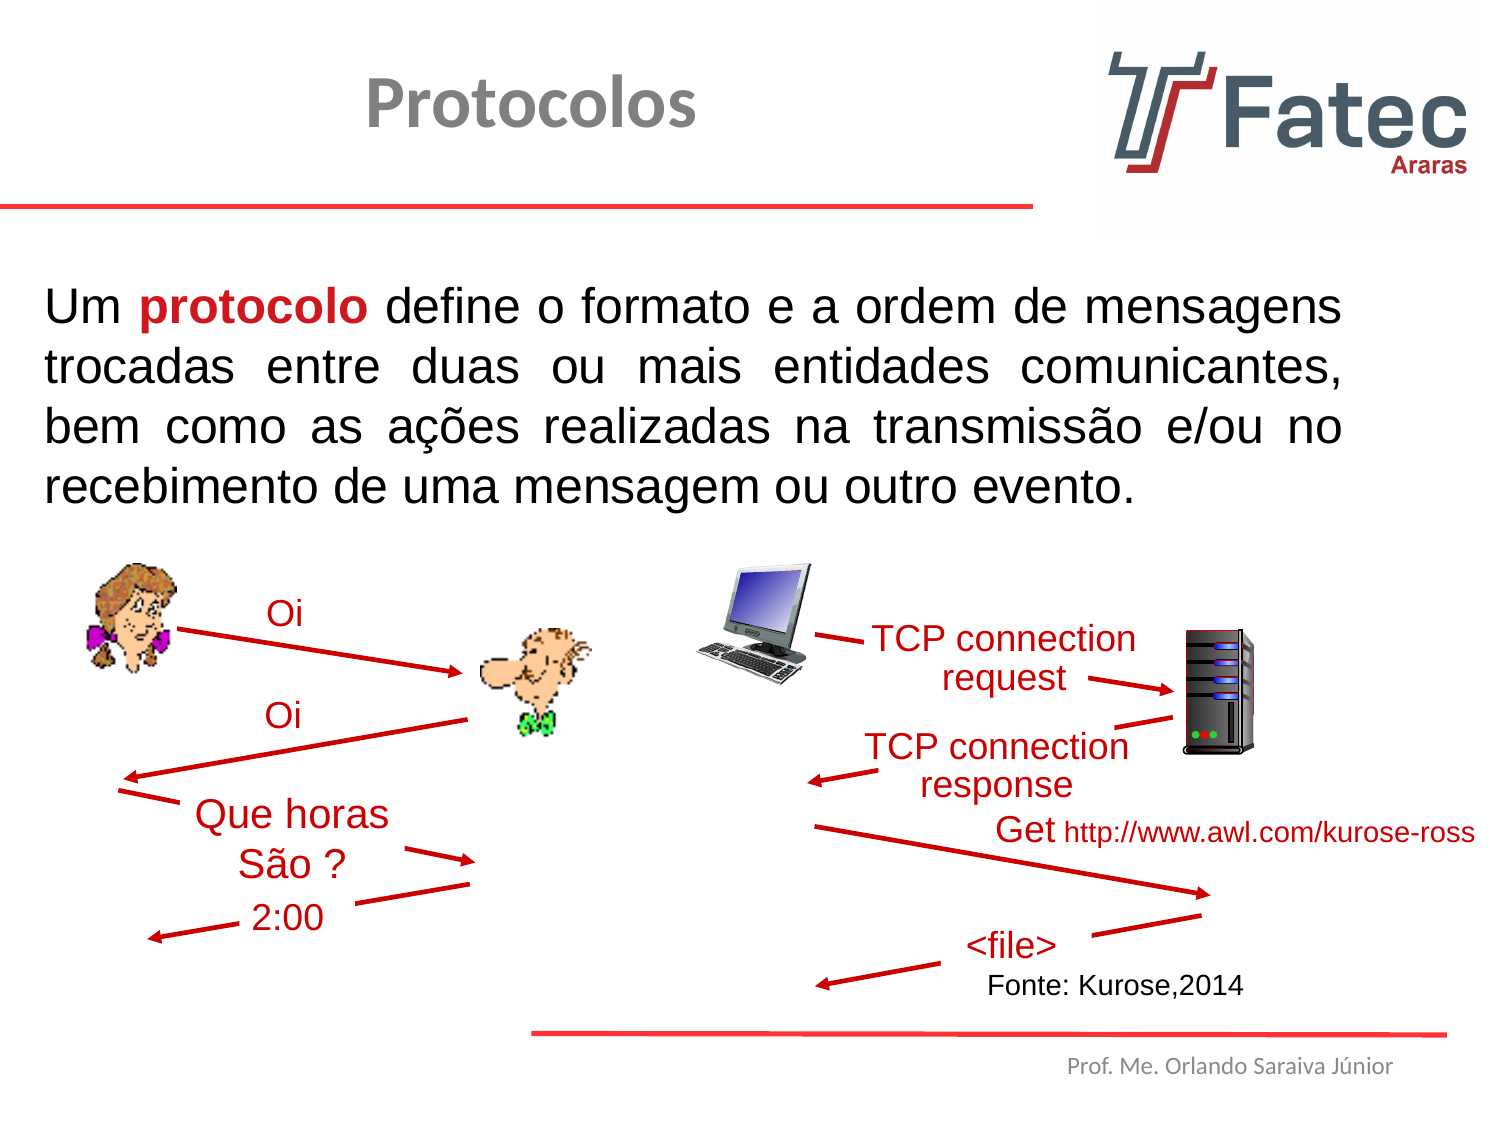

Protocolos
# Um protocolo define o formato e a ordem de mensagens trocadas entre duas ou mais entidades comunicantes, bem como as ações realizadas na transmissão e/ou no recebimento de uma mensagem ou outro evento.
Oi
TCP connection
request
Oi
TCP connection
response
Que horas
São ?
Get http://www.awl.com/kurose-ross
2:00
<file>
Fonte: Kurose,2014